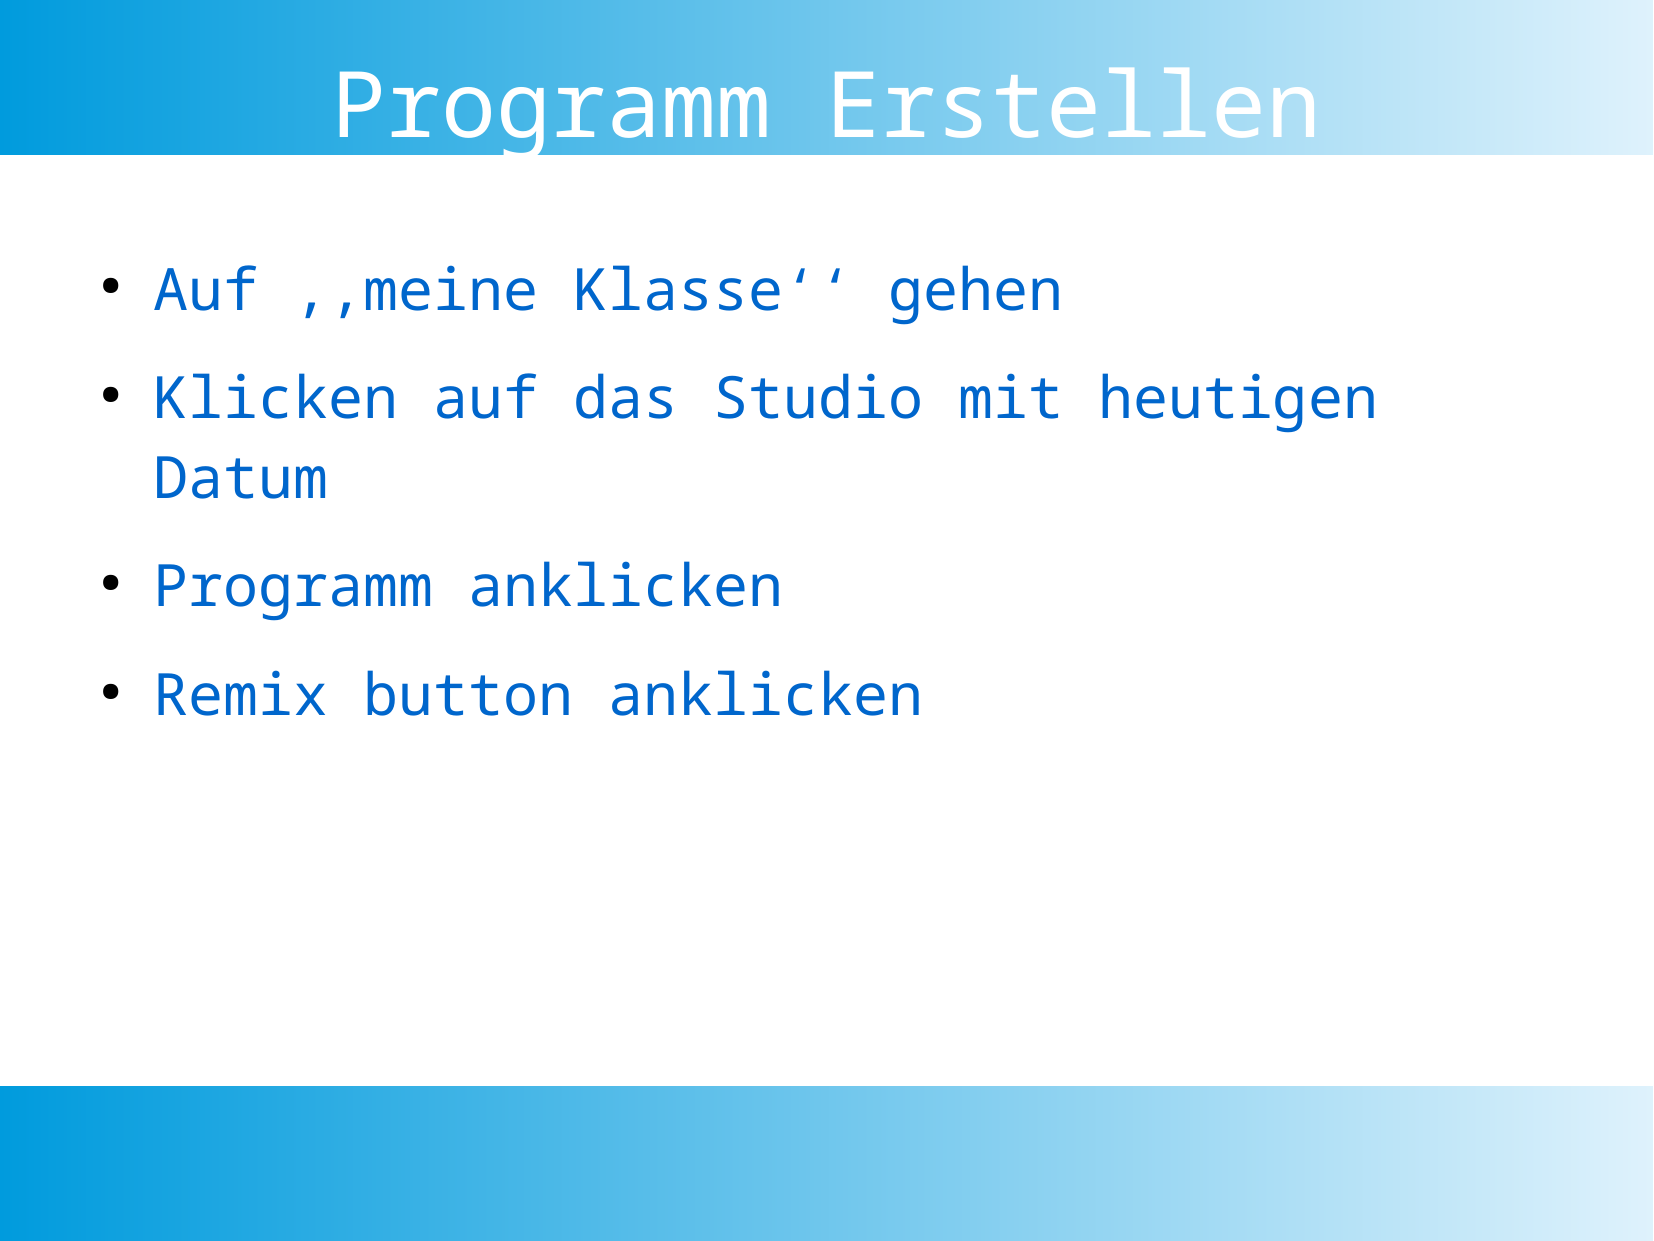

# Programm Erstellen
Auf ,,meine Klasse‘‘ gehen
Klicken auf das Studio mit heutigen Datum
Programm anklicken
Remix button anklicken